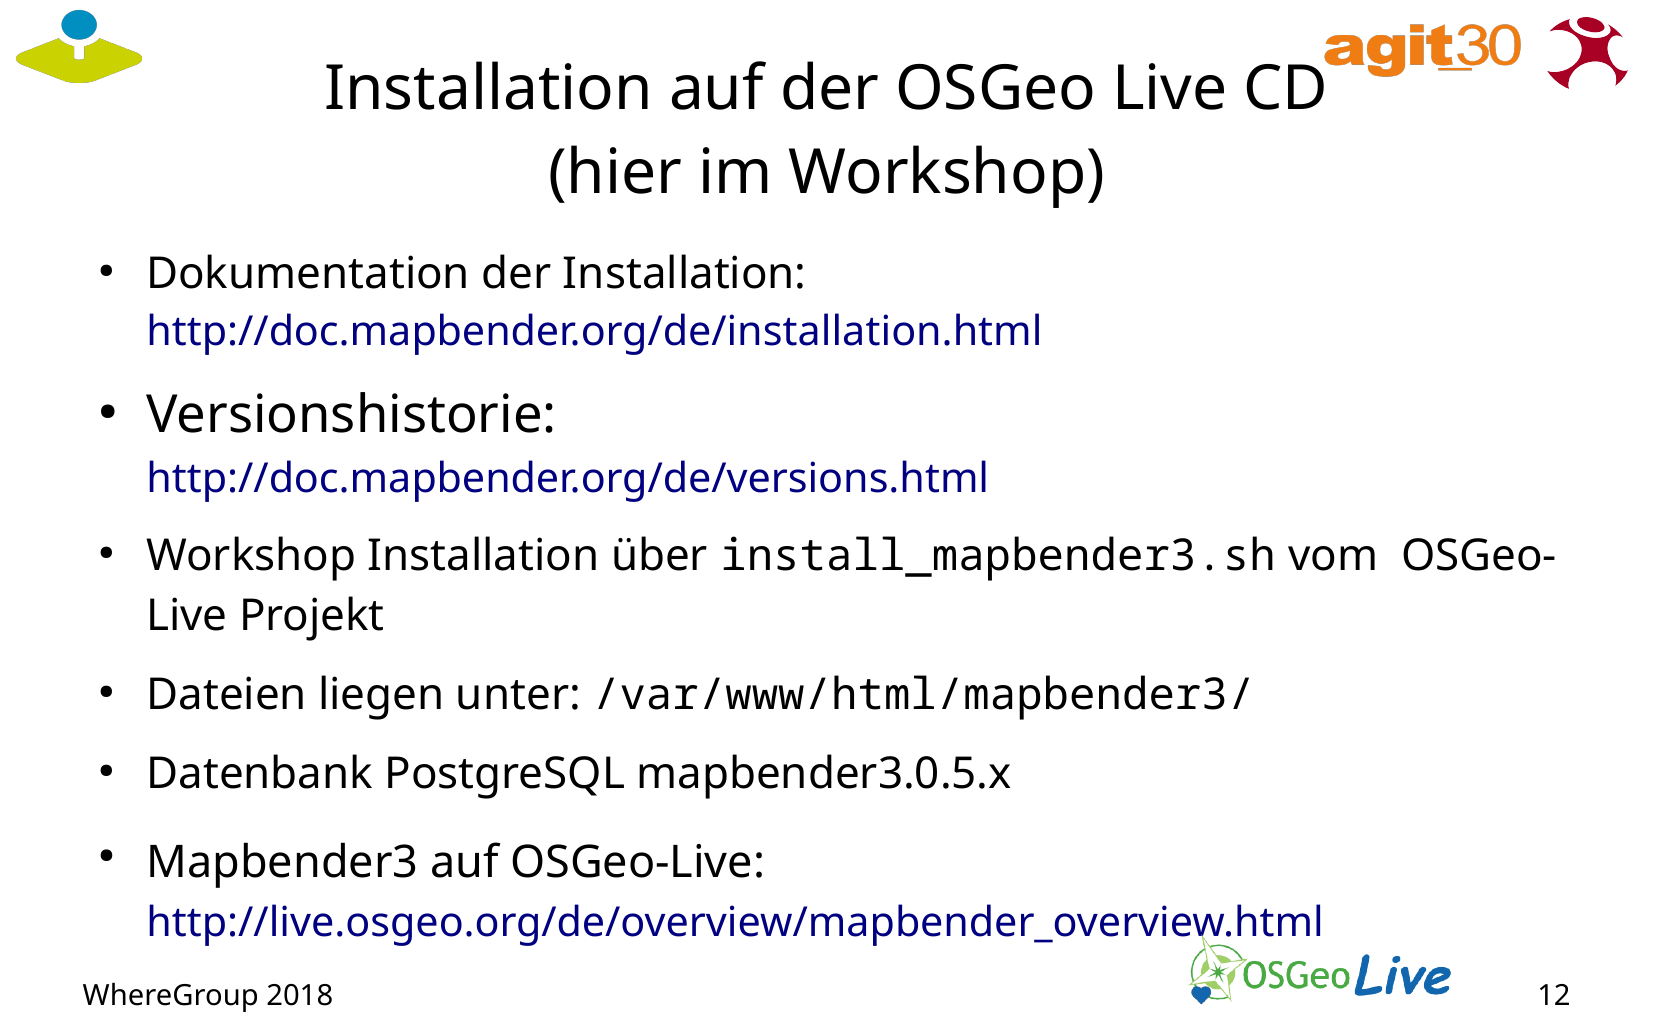

# Installation auf der OSGeo Live CD (hier im Workshop)
Dokumentation der Installation:
http://doc.mapbender.org/de/installation.html
Versionshistorie:
http://doc.mapbender.org/de/versions.html
Workshop Installation über install_mapbender3.sh vom OSGeo-Live Projekt
Dateien liegen unter: /var/www/html/mapbender3/
Datenbank PostgreSQL mapbender3.0.5.x
Mapbender3 auf OSGeo-Live: http://live.osgeo.org/de/overview/mapbender_overview.html
WhereGroup 2018
12